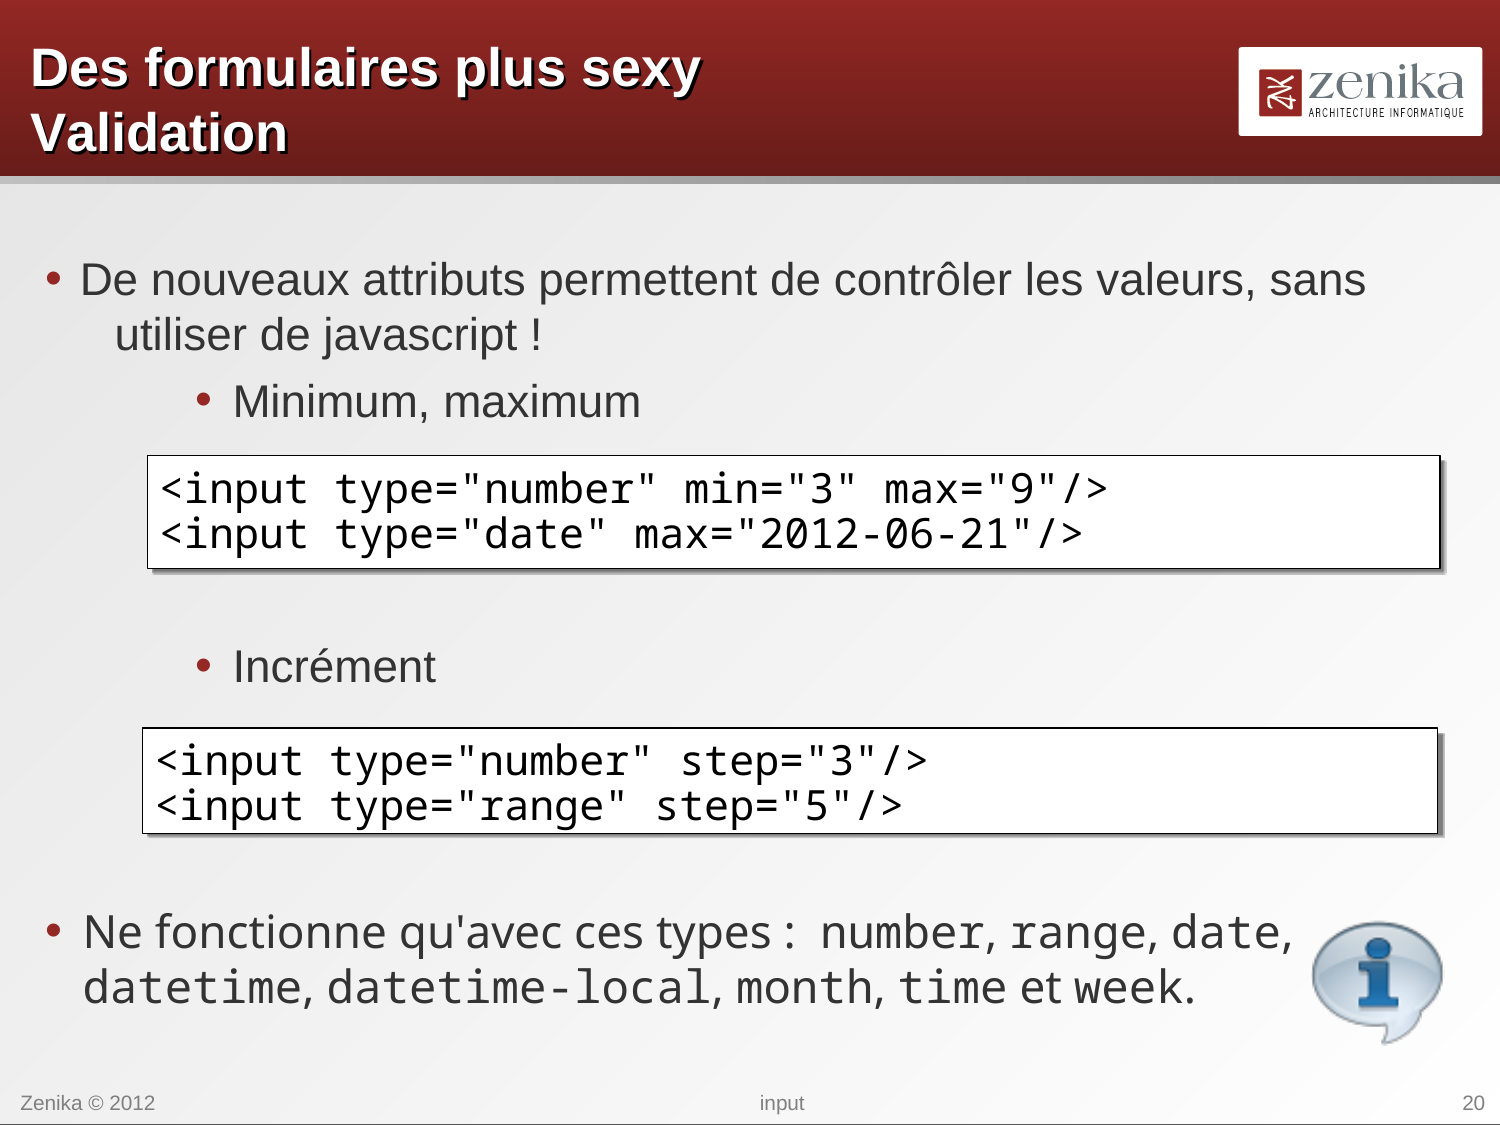

# Des formulaires plus sexy Validation
De nouveaux attributs permettent de contrôler les valeurs, sans utiliser de javascript !
Minimum, maximum
Incrément
Ne fonctionne qu'avec ces types : number, range, date, datetime, datetime-local, month, time et week.
<input type="number" min="3" max="9"/>
<input type="date" max="2012-06-21"/>
<input type="number" step="3"/>
<input type="range" step="5"/>